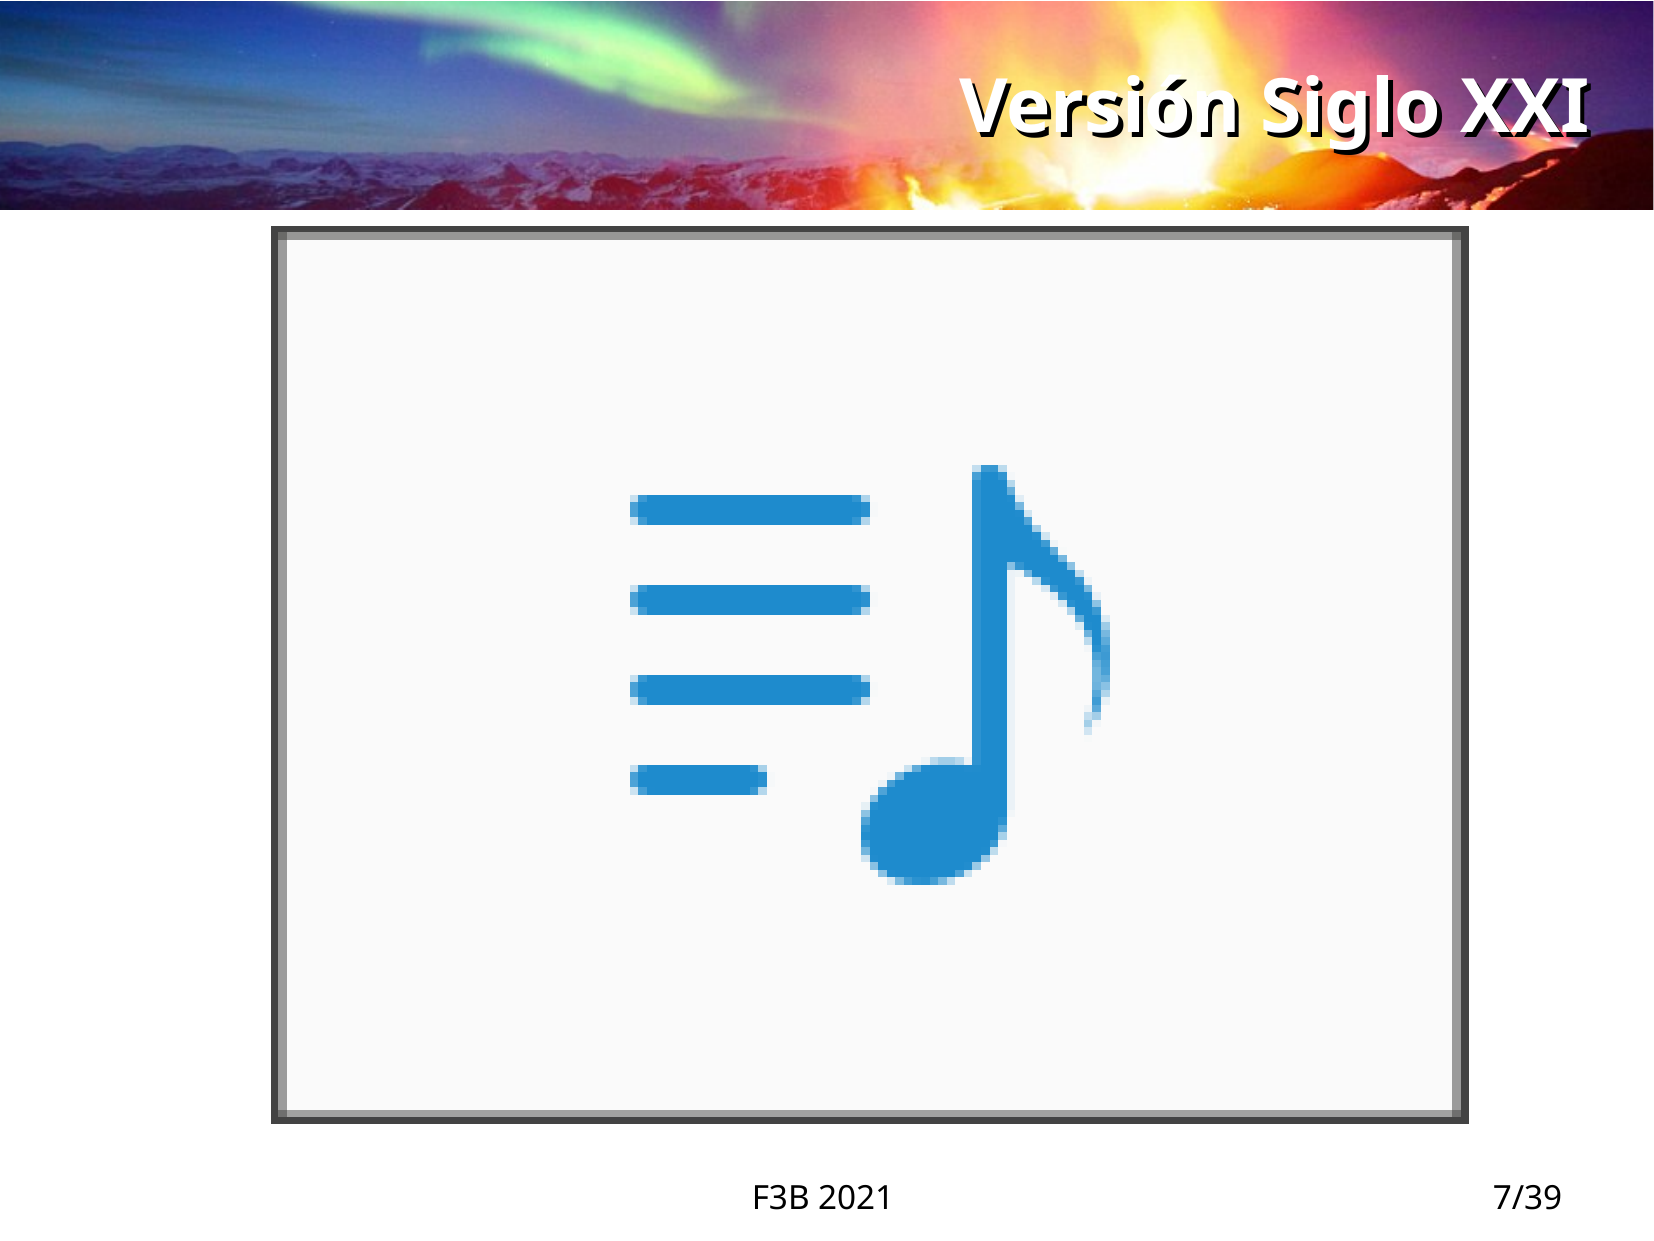

# Versión Siglo XXI
F3B 2021
7